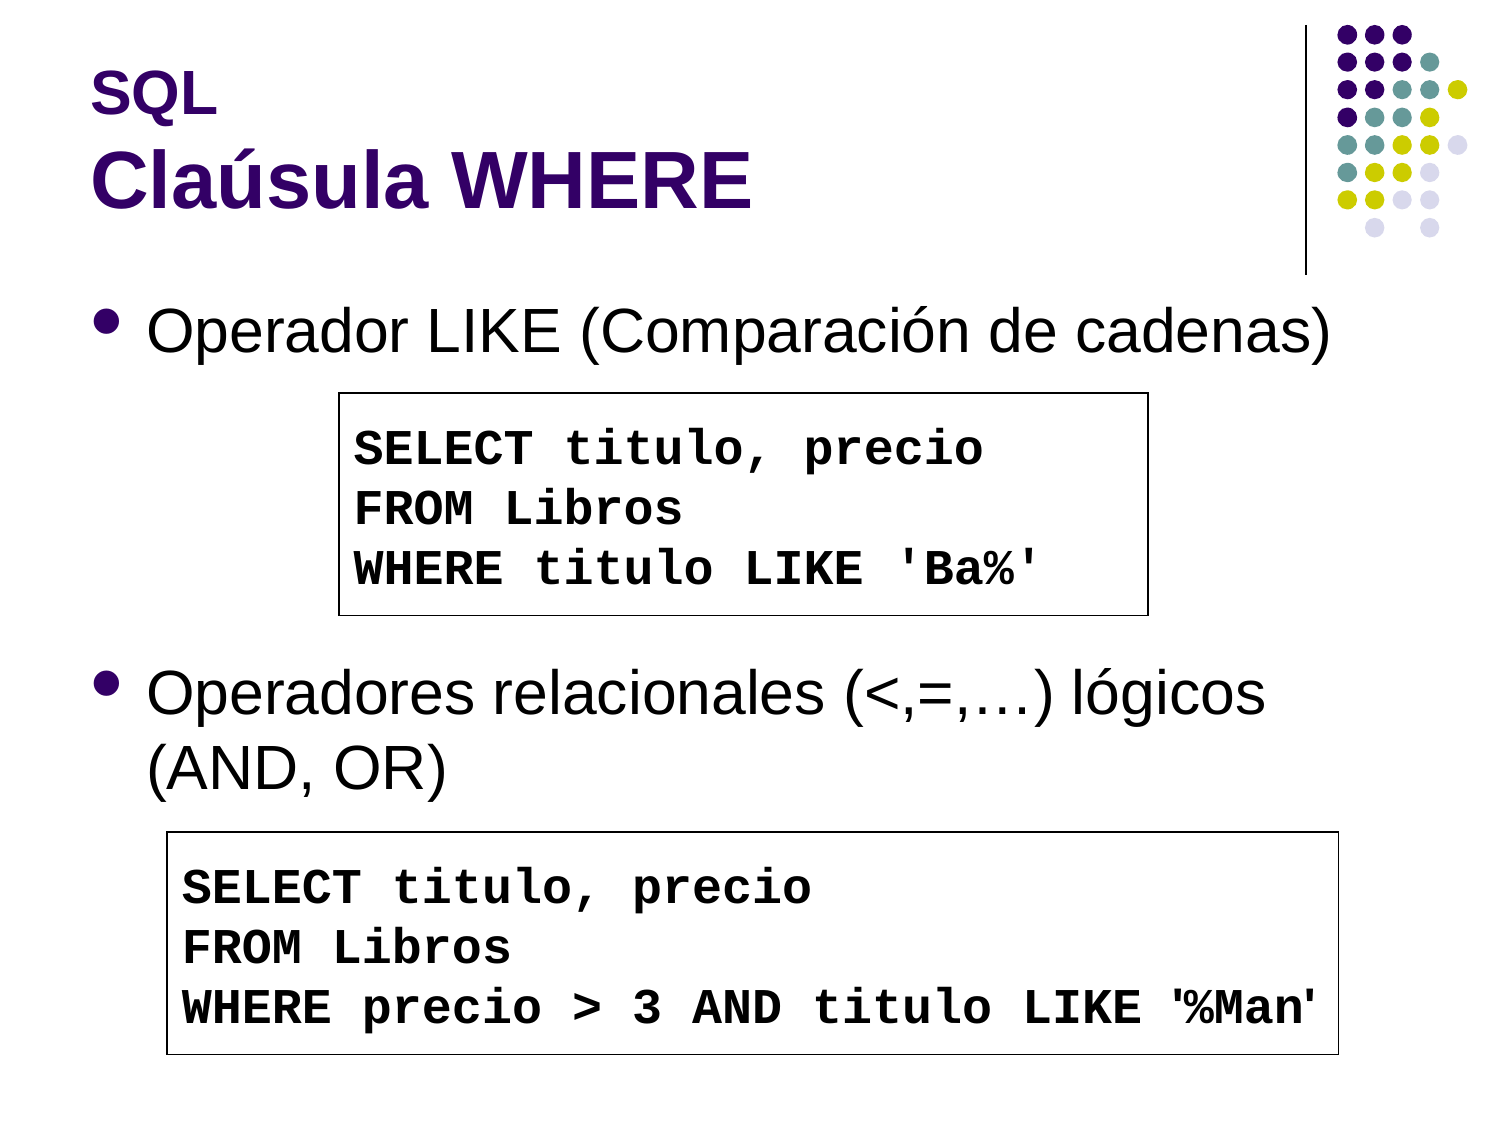

# SQL Claúsula WHERE
Operador LIKE (Comparación de cadenas)
Operadores relacionales (<,=,…) lógicos (AND, OR)
SELECT titulo, precio
FROM Libros
WHERE titulo LIKE 'Ba%'
SELECT titulo, precio
FROM Libros
WHERE precio > 3 AND titulo LIKE '%Man'